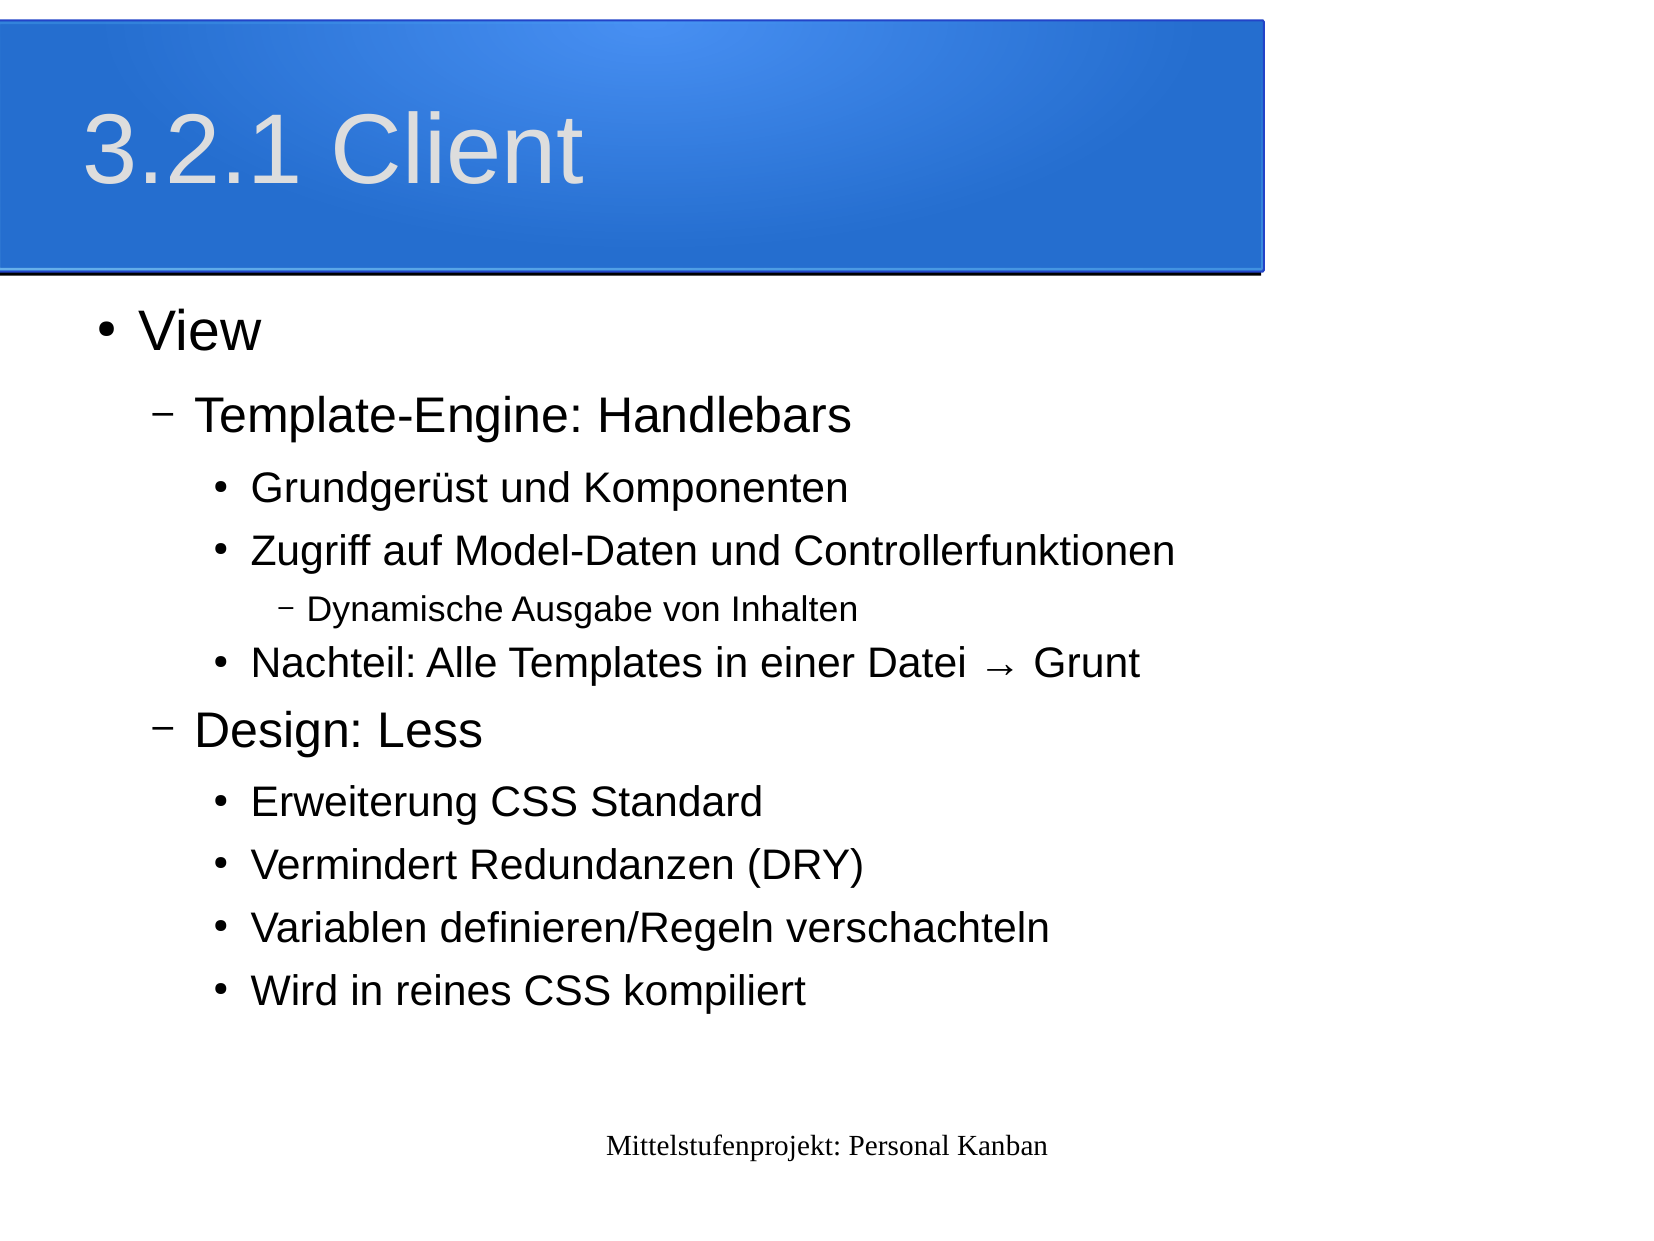

# 3.2.1 Client
View
Template-Engine: Handlebars
Grundgerüst und Komponenten
Zugriff auf Model-Daten und Controllerfunktionen
Dynamische Ausgabe von Inhalten
Nachteil: Alle Templates in einer Datei → Grunt
Design: Less
Erweiterung CSS Standard
Vermindert Redundanzen (DRY)
Variablen definieren/Regeln verschachteln
Wird in reines CSS kompiliert
Mittelstufenprojekt: Personal Kanban